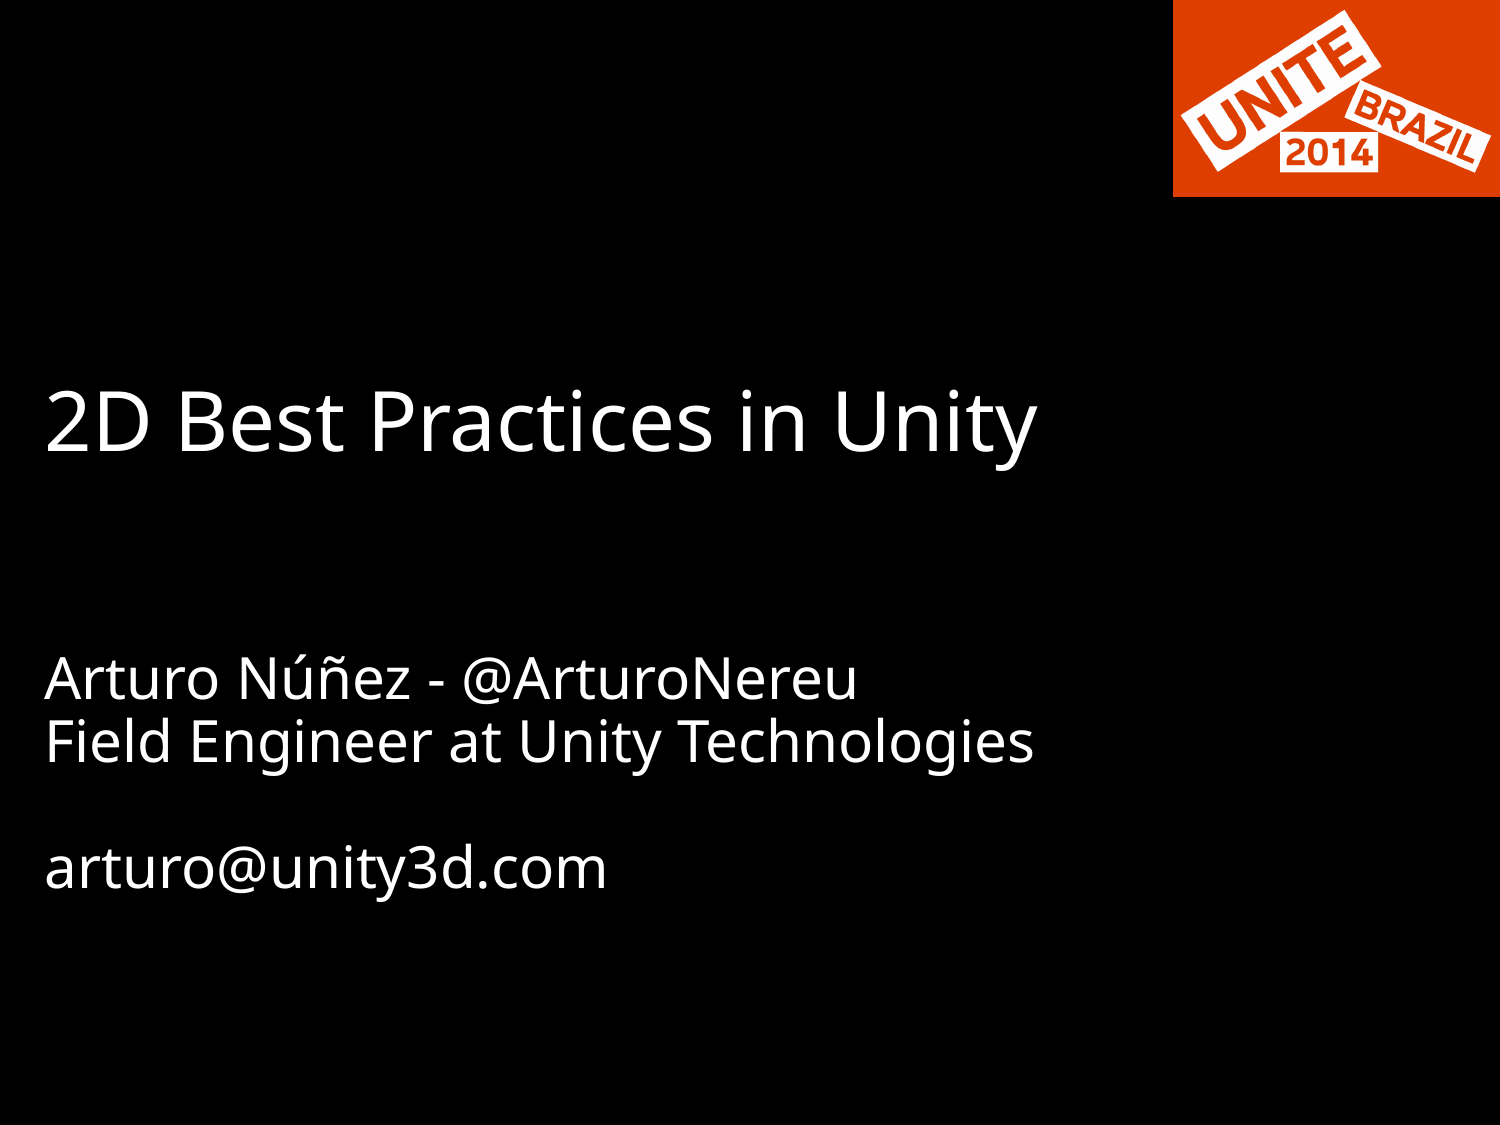

# 2D Best Practices in Unity Arturo Núñez - @ArturoNereu Field Engineer at Unity Technologies arturo@unity3d.com